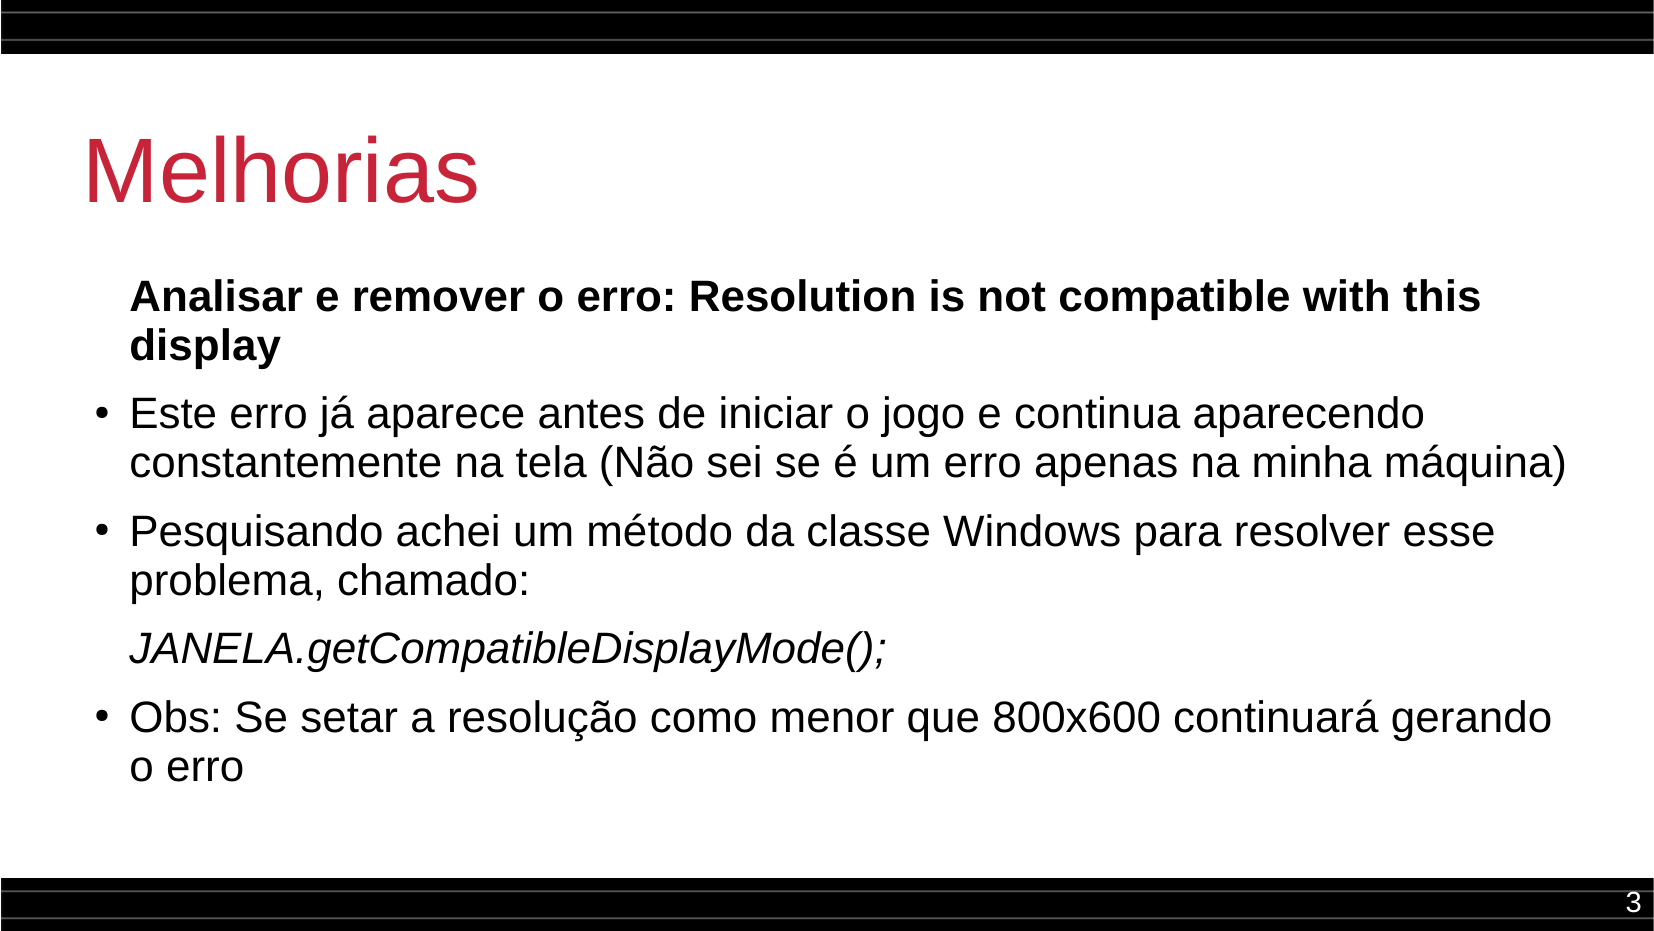

# Melhorias
Analisar e remover o erro: Resolution is not compatible with this display
Este erro já aparece antes de iniciar o jogo e continua aparecendo constantemente na tela (Não sei se é um erro apenas na minha máquina)
Pesquisando achei um método da classe Windows para resolver esse problema, chamado:
JANELA.getCompatibleDisplayMode();
Obs: Se setar a resolução como menor que 800x600 continuará gerando o erro